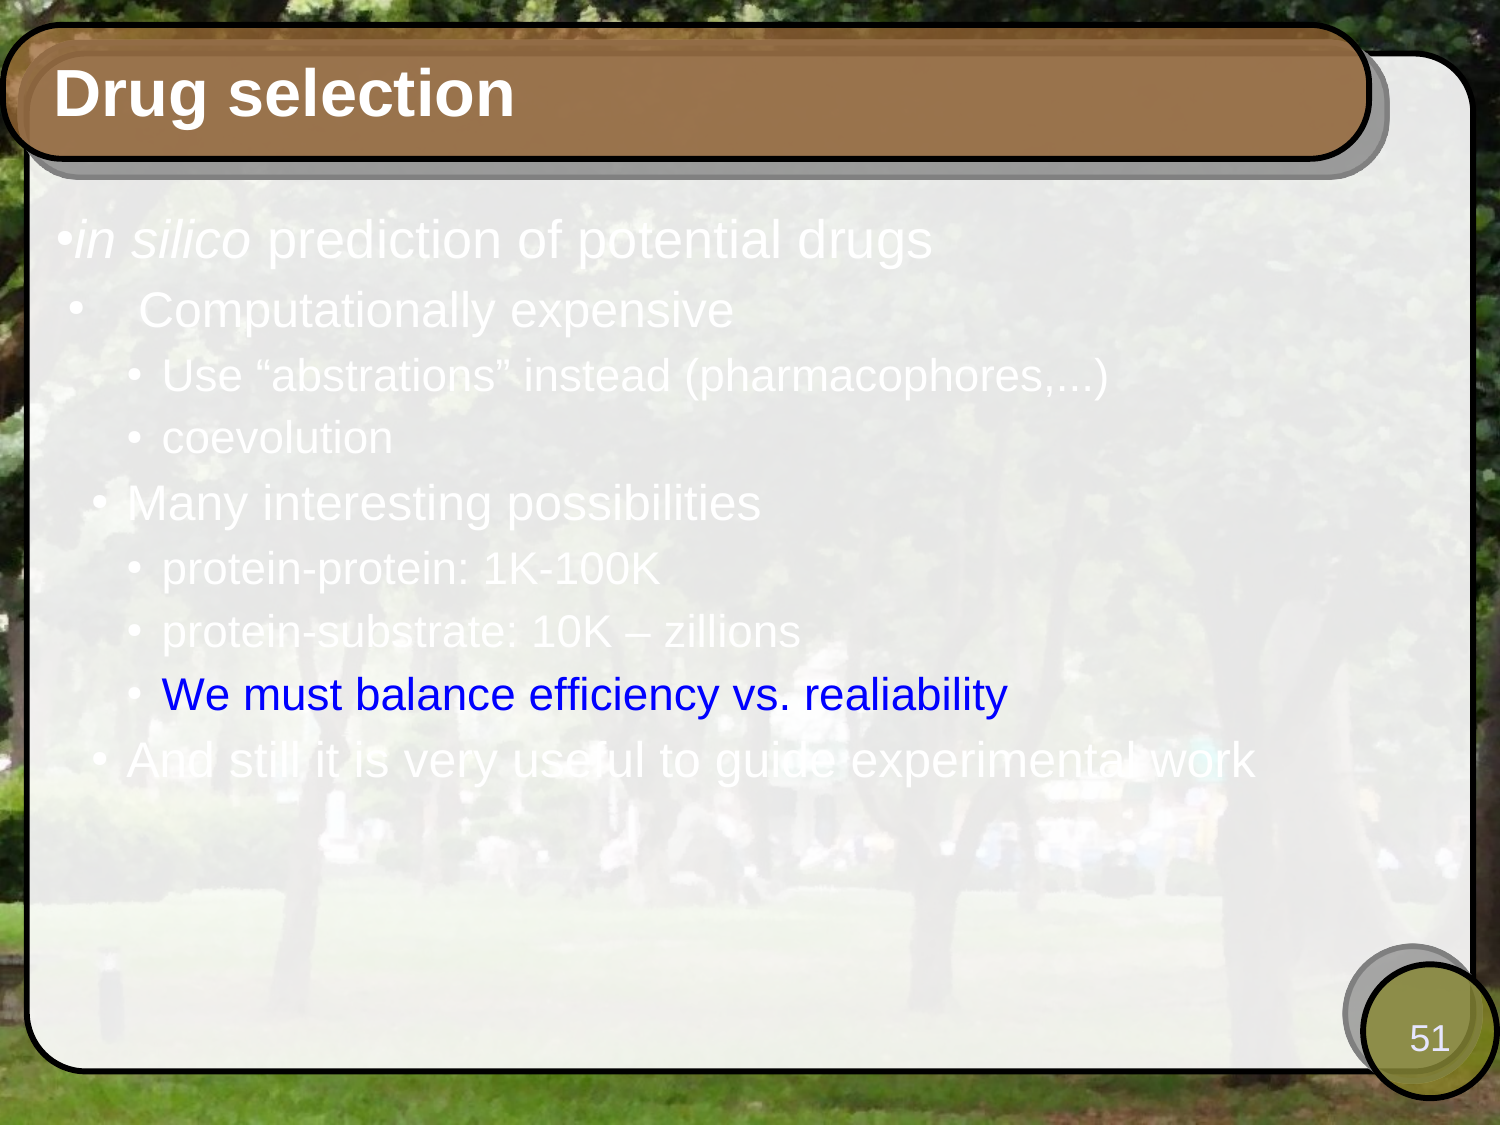

# Drug selection
in silico prediction of potential drugs
Computationally expensive
Use “abstrations” instead (pharmacophores,...)
coevolution
Many interesting possibilities
protein-protein: 1K-100K
protein-substrate: 10K – zillions
We must balance efficiency vs. realiability
And still it is very useful to guide experimental work
51